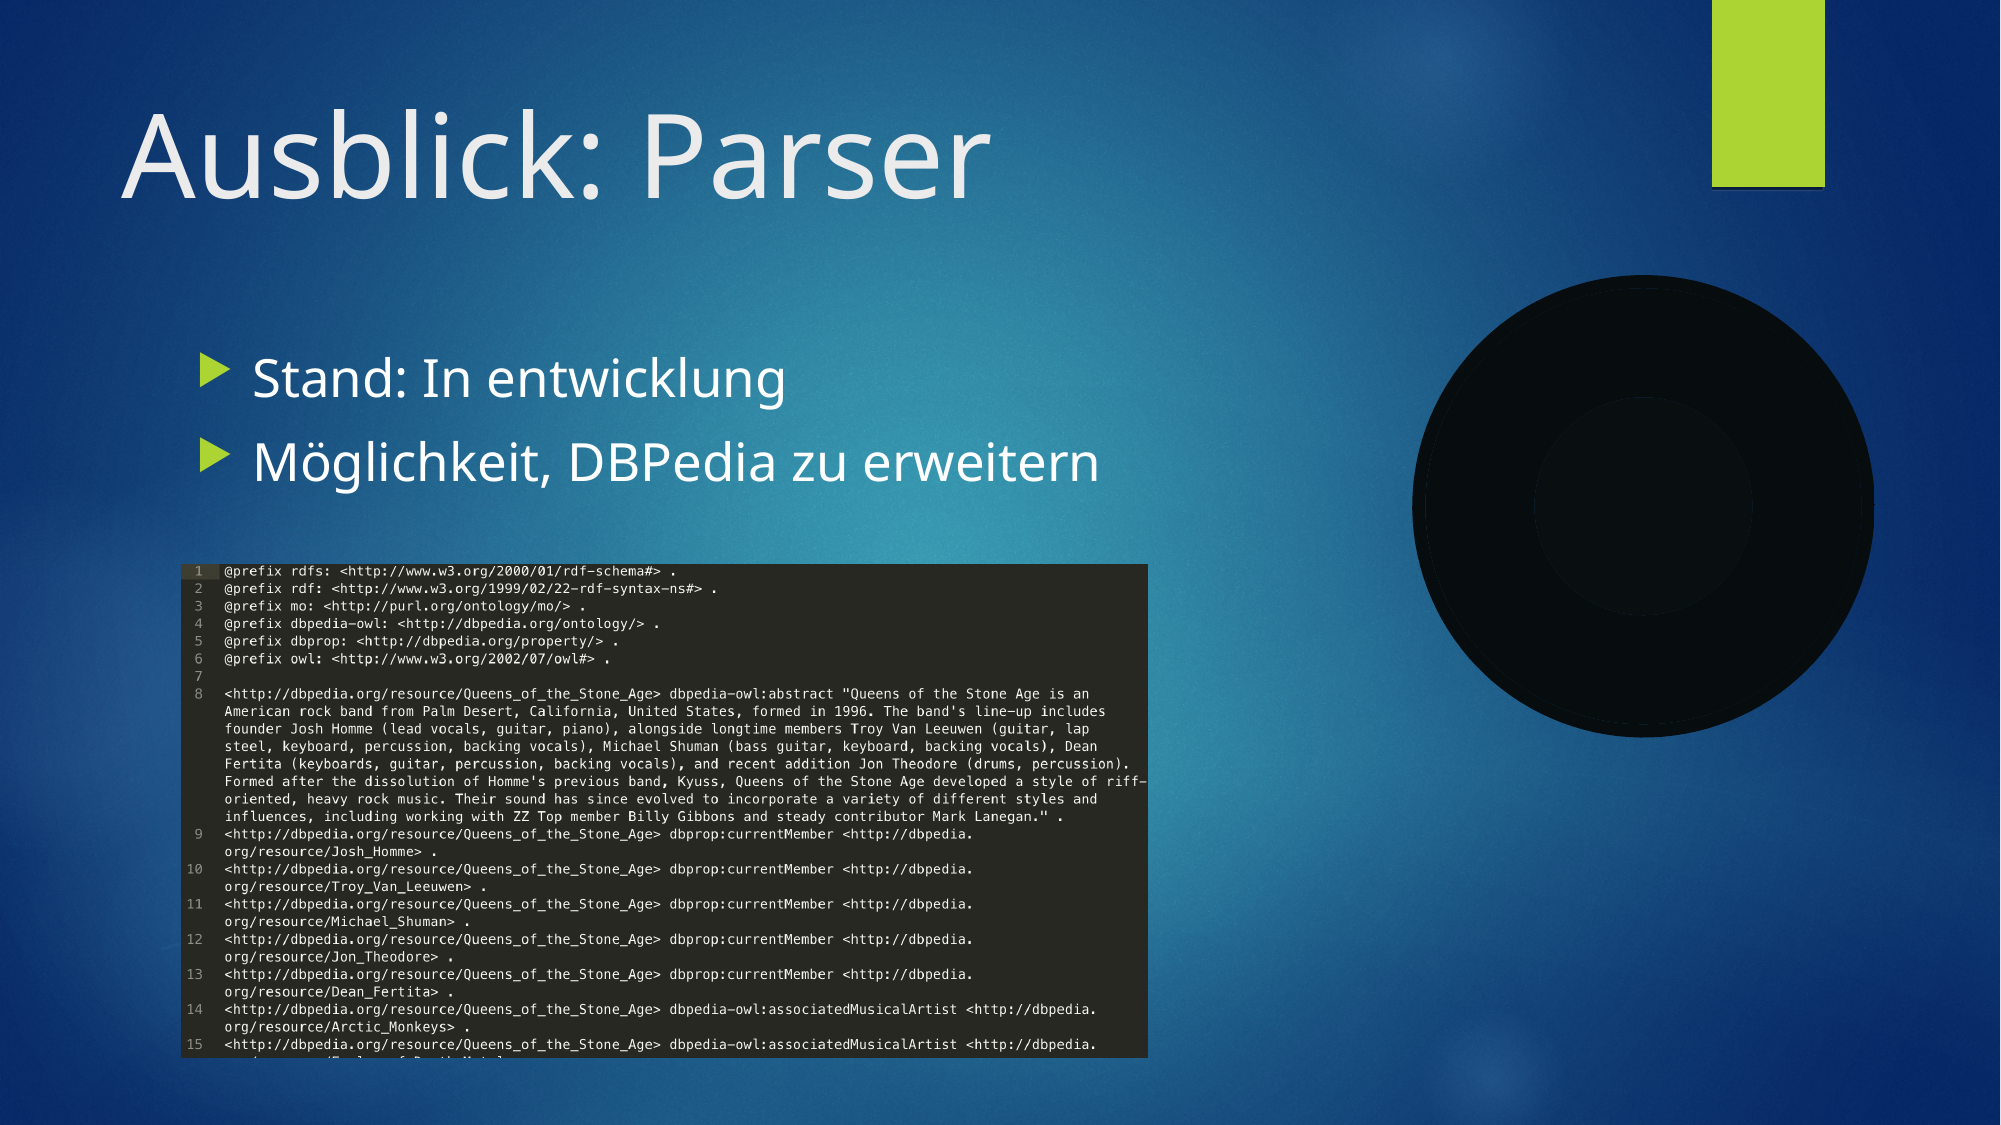

# Ausblick: Parser
Stand: In entwicklung
Möglichkeit, DBPedia zu erweitern